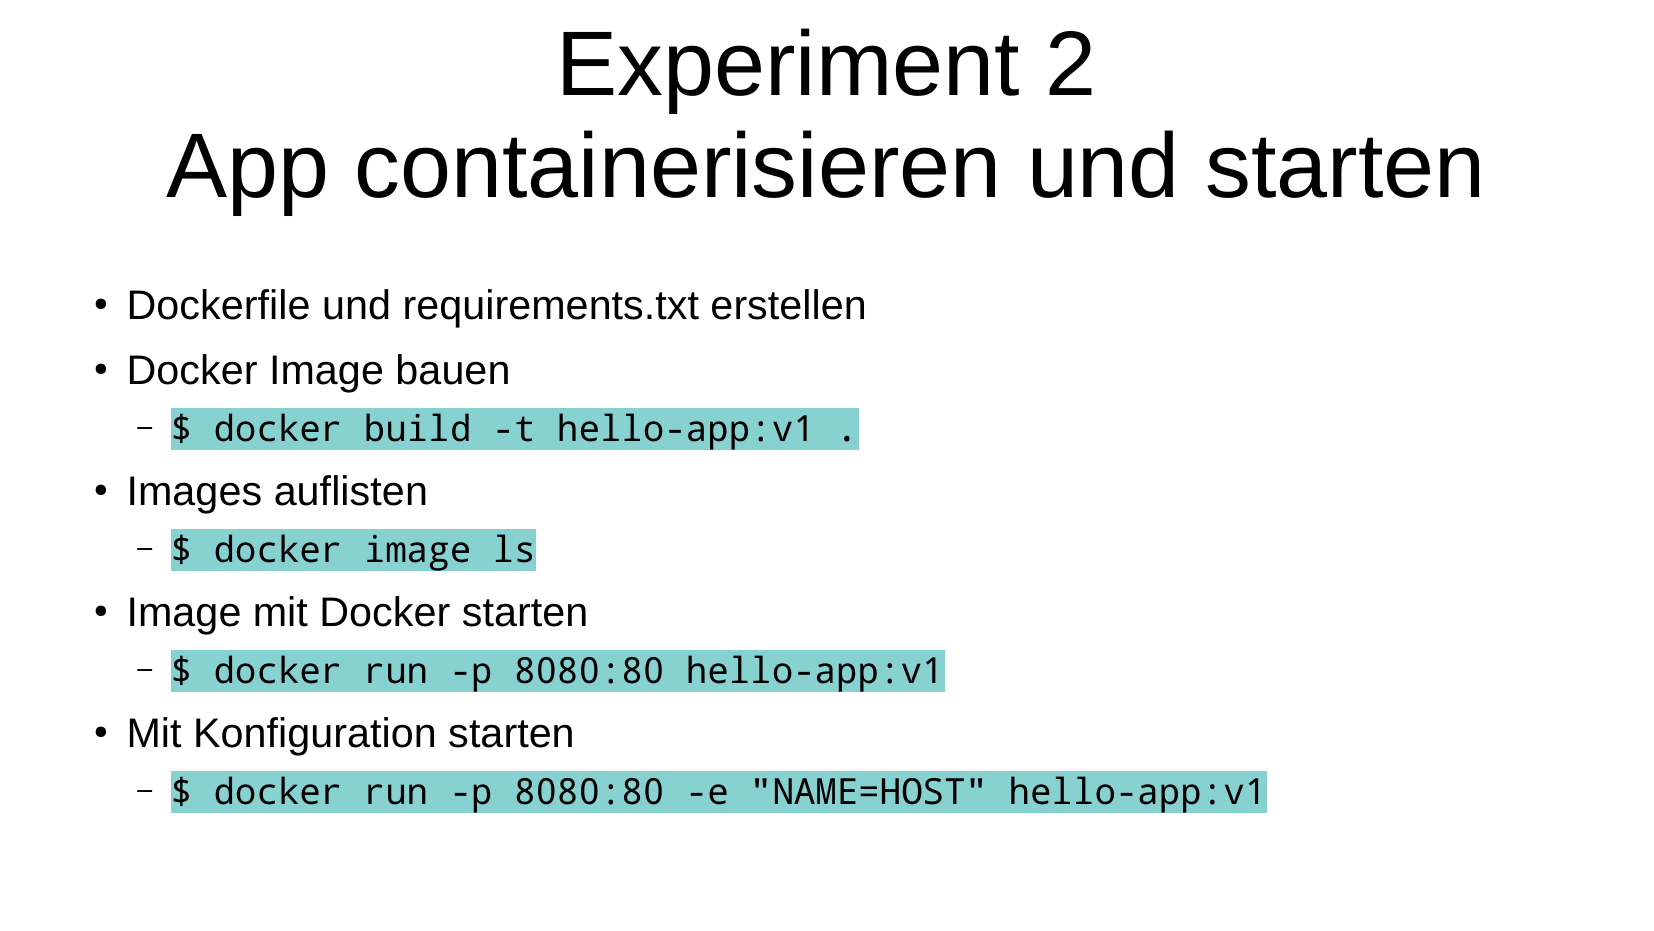

# Experiment 2 App containerisieren und starten
Dockerfile und requirements.txt erstellen
Docker Image bauen
$ docker build -t hello-app:v1 .
Images auflisten
$ docker image ls
Image mit Docker starten
$ docker run -p 8080:80 hello-app:v1
Mit Konfiguration starten
$ docker run -p 8080:80 -e "NAME=HOST" hello-app:v1